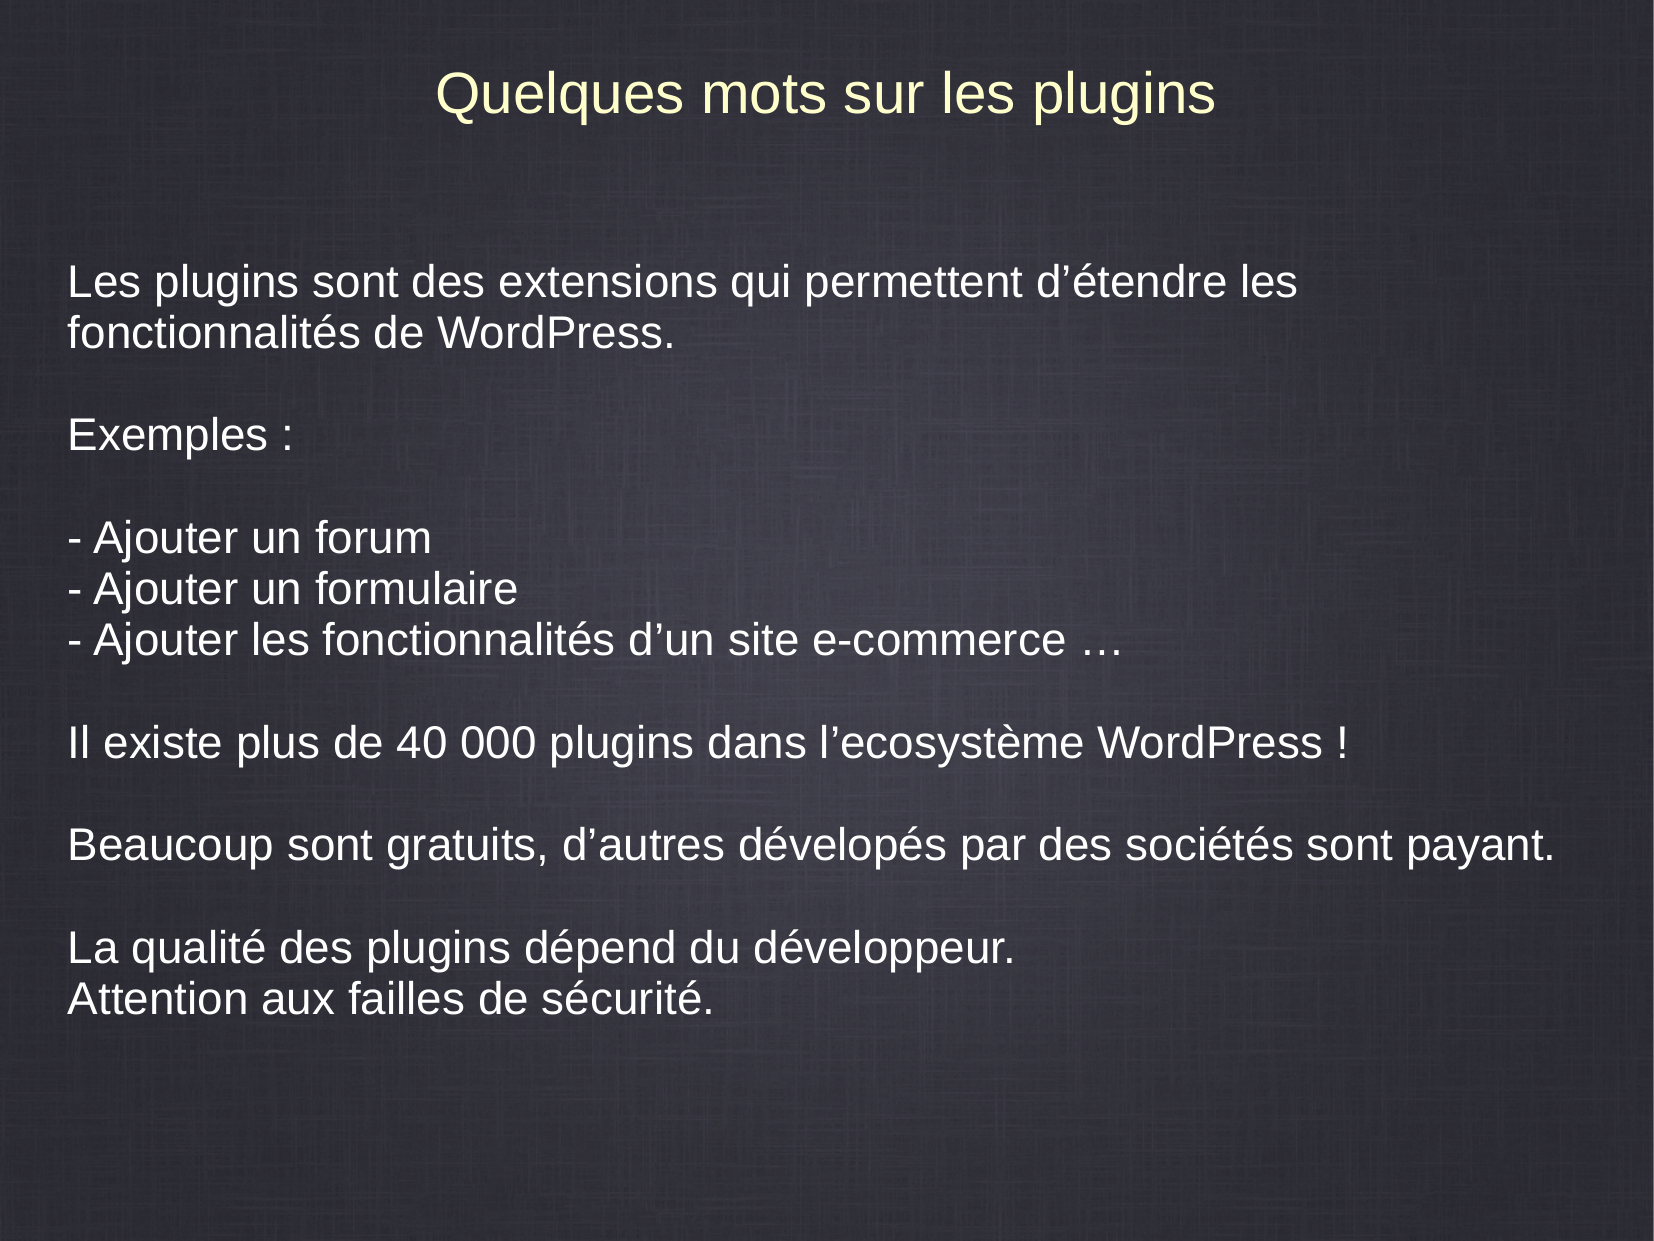

Quelques mots sur les plugins
Les plugins sont des extensions qui permettent d’étendre les fonctionnalités de WordPress.
Exemples :
- Ajouter un forum
- Ajouter un formulaire
- Ajouter les fonctionnalités d’un site e-commerce …
Il existe plus de 40 000 plugins dans l’ecosystème WordPress !
Beaucoup sont gratuits, d’autres dévelopés par des sociétés sont payant.
La qualité des plugins dépend du développeur.
Attention aux failles de sécurité.